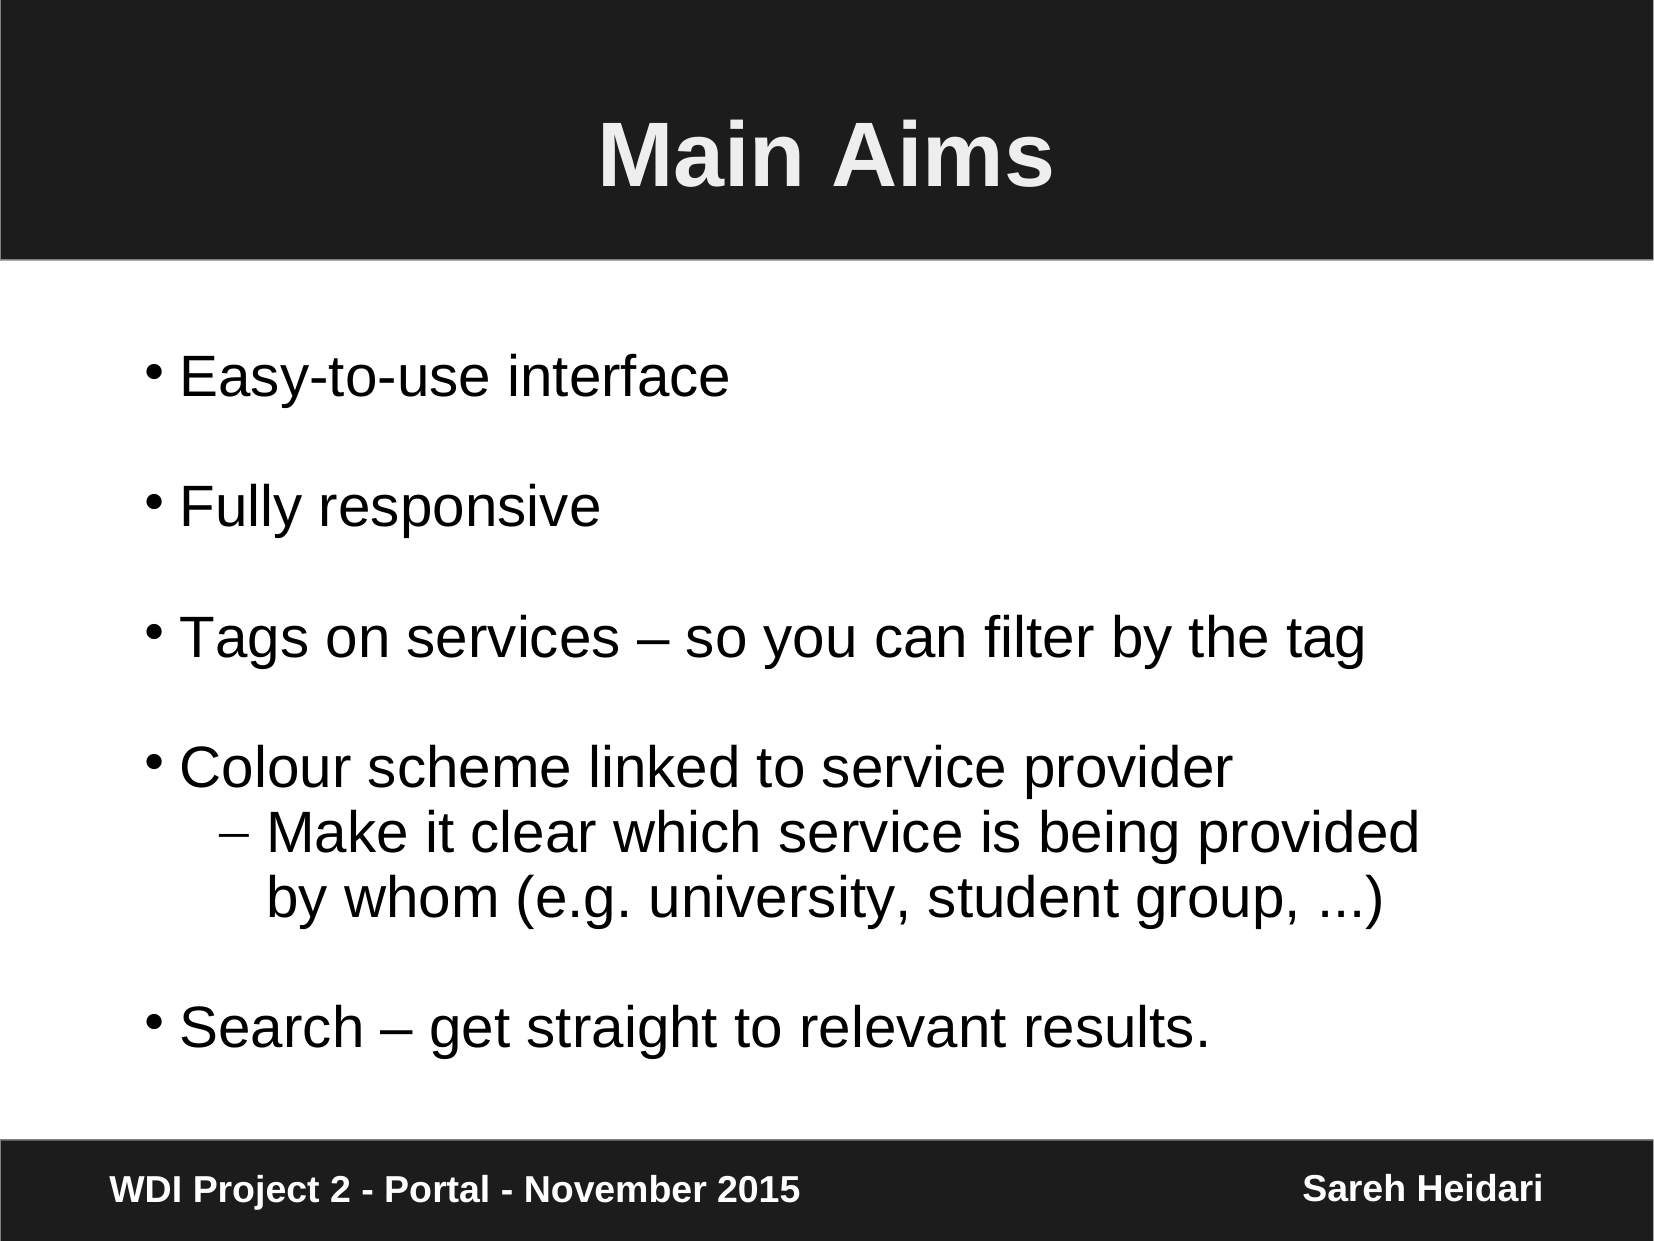

# Main Aims
Easy-to-use interface
Fully responsive
Tags on services – so you can filter by the tag
Colour scheme linked to service provider
Make it clear which service is being provided by whom (e.g. university, student group, ...)
Search – get straight to relevant results.
Sareh Heidari
WDI Project 2 - Portal - November 2015